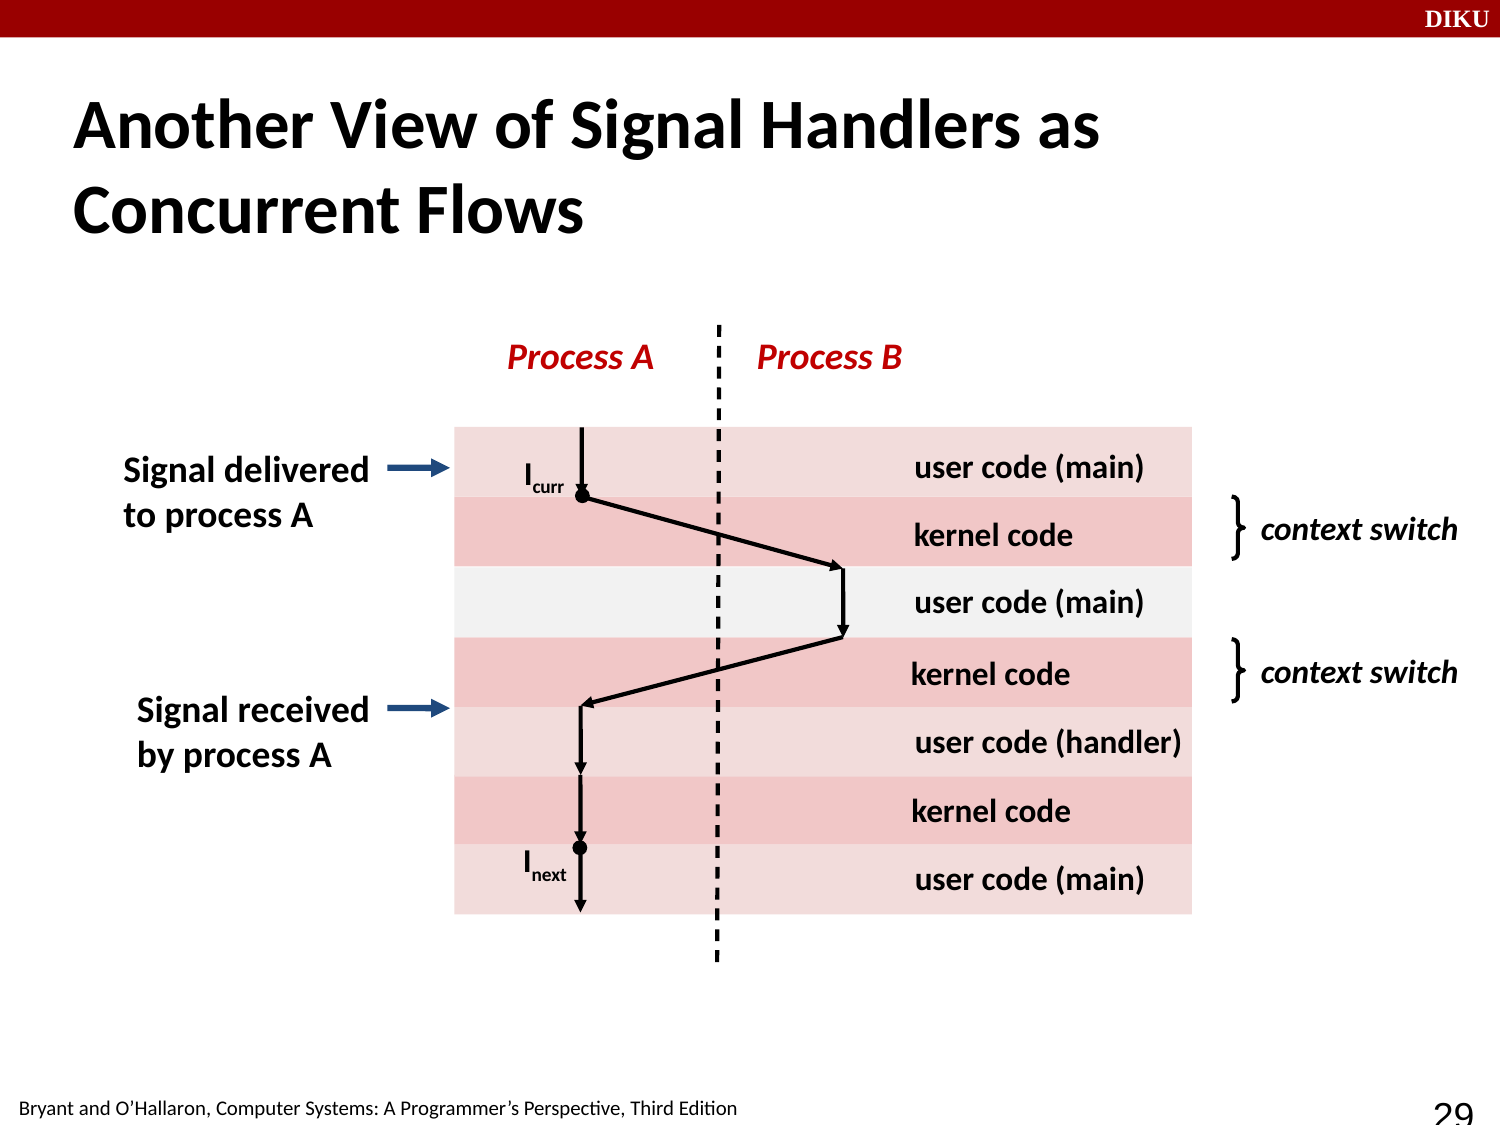

Another View of Signal Handlers as Concurrent Flows
Process A
Process B
Signal delivered
to process A
user code (main)
Icurr
context switch
kernel code
user code (main)
context switch
kernel code
Signal received
by process A
user code (handler)
kernel code
Inext
user code (main)